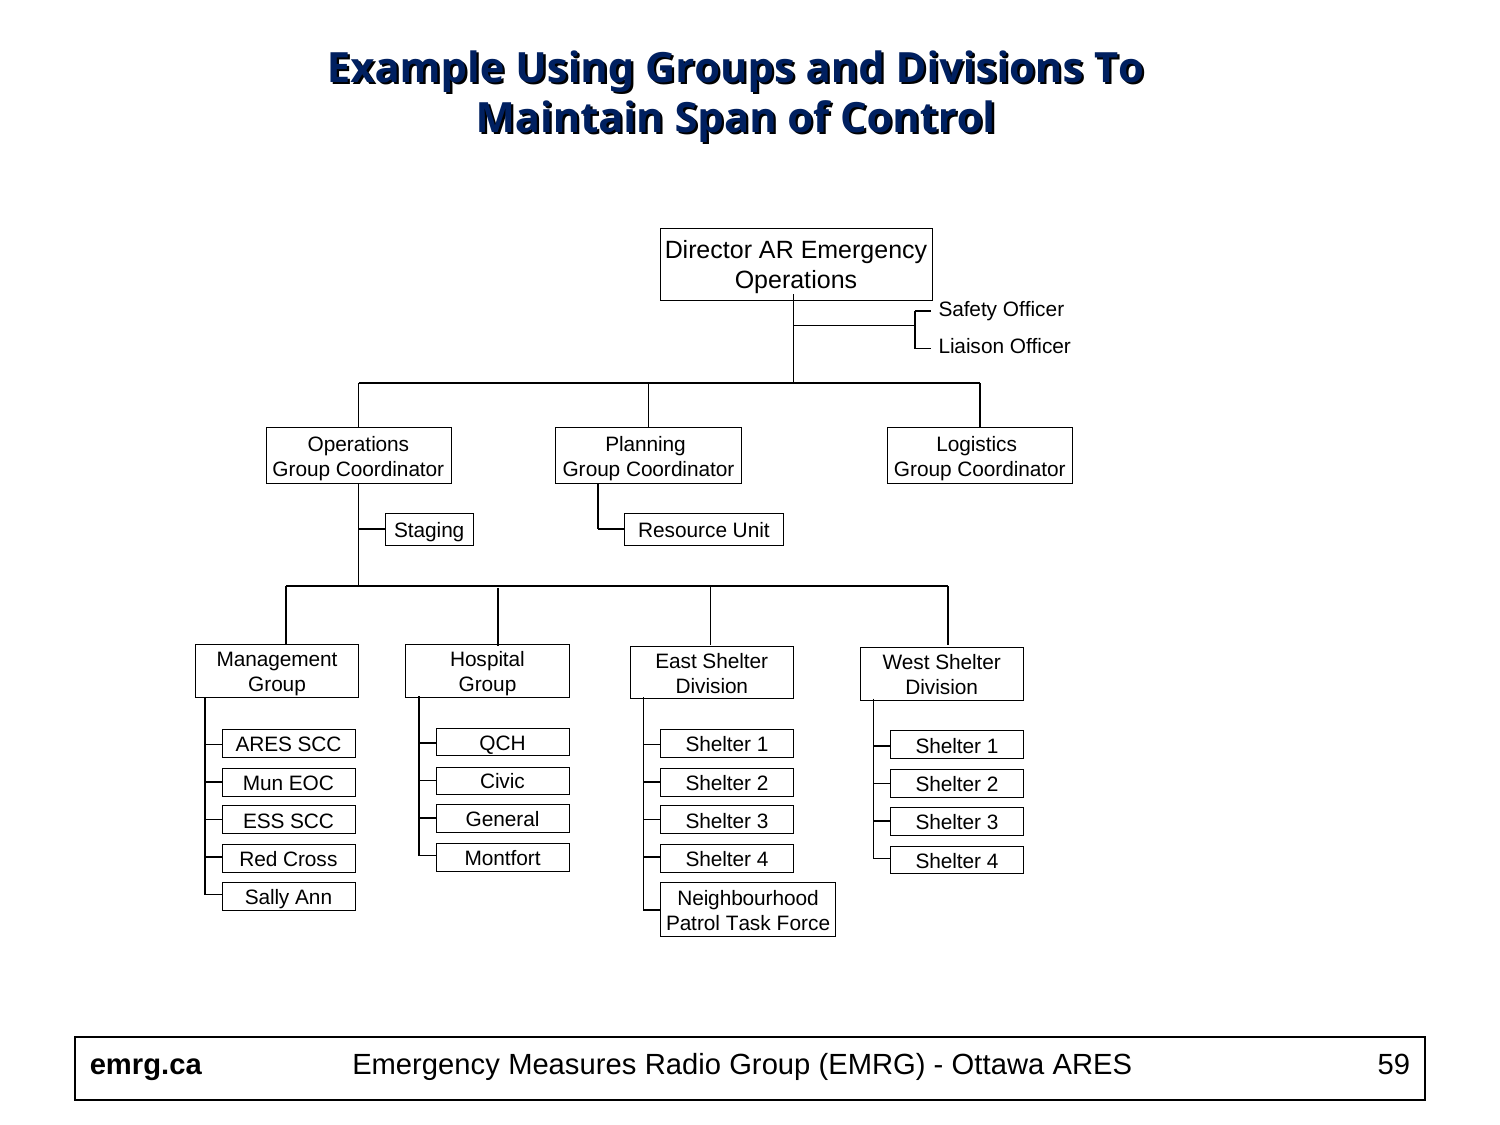

Example Using Groups and Divisions To Maintain Span of Control
Director AR Emergency Operations
Safety Officer
Liaison Officer
Operations
Group Coordinator
Planning
Group Coordinator
Logistics
Group Coordinator
Staging
Resource Unit
Management
Group
Hospital
Group
East Shelter
Division
West Shelter
Division
QCH
ARES SCC
Shelter 1
Shelter 1
Civic
Mun EOC
Shelter 2
Shelter 2
General
ESS SCC
Shelter 3
Shelter 3
Montfort
Red Cross
Shelter 4
Shelter 4
Sally Ann
Neighbourhood Patrol Task Force
Emergency Measures Radio Group (EMRG) - Ottawa ARES